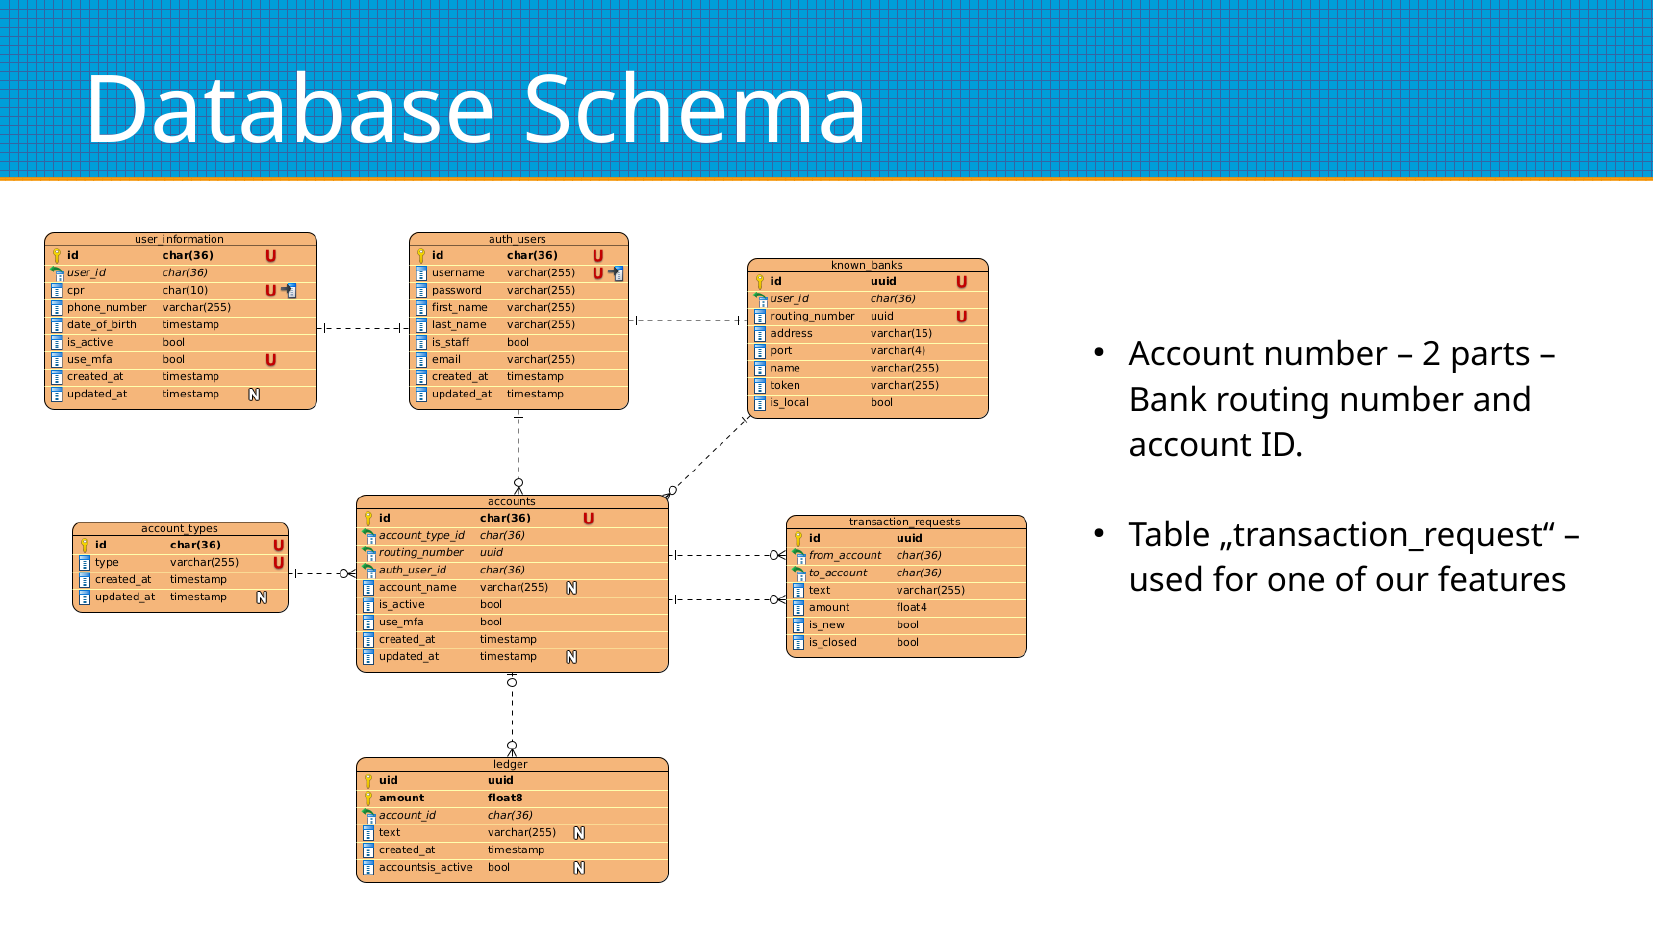

# Database Schema
Account number – 2 parts – Bank routing number and account ID.
Table „transaction_request“ – used for one of our features